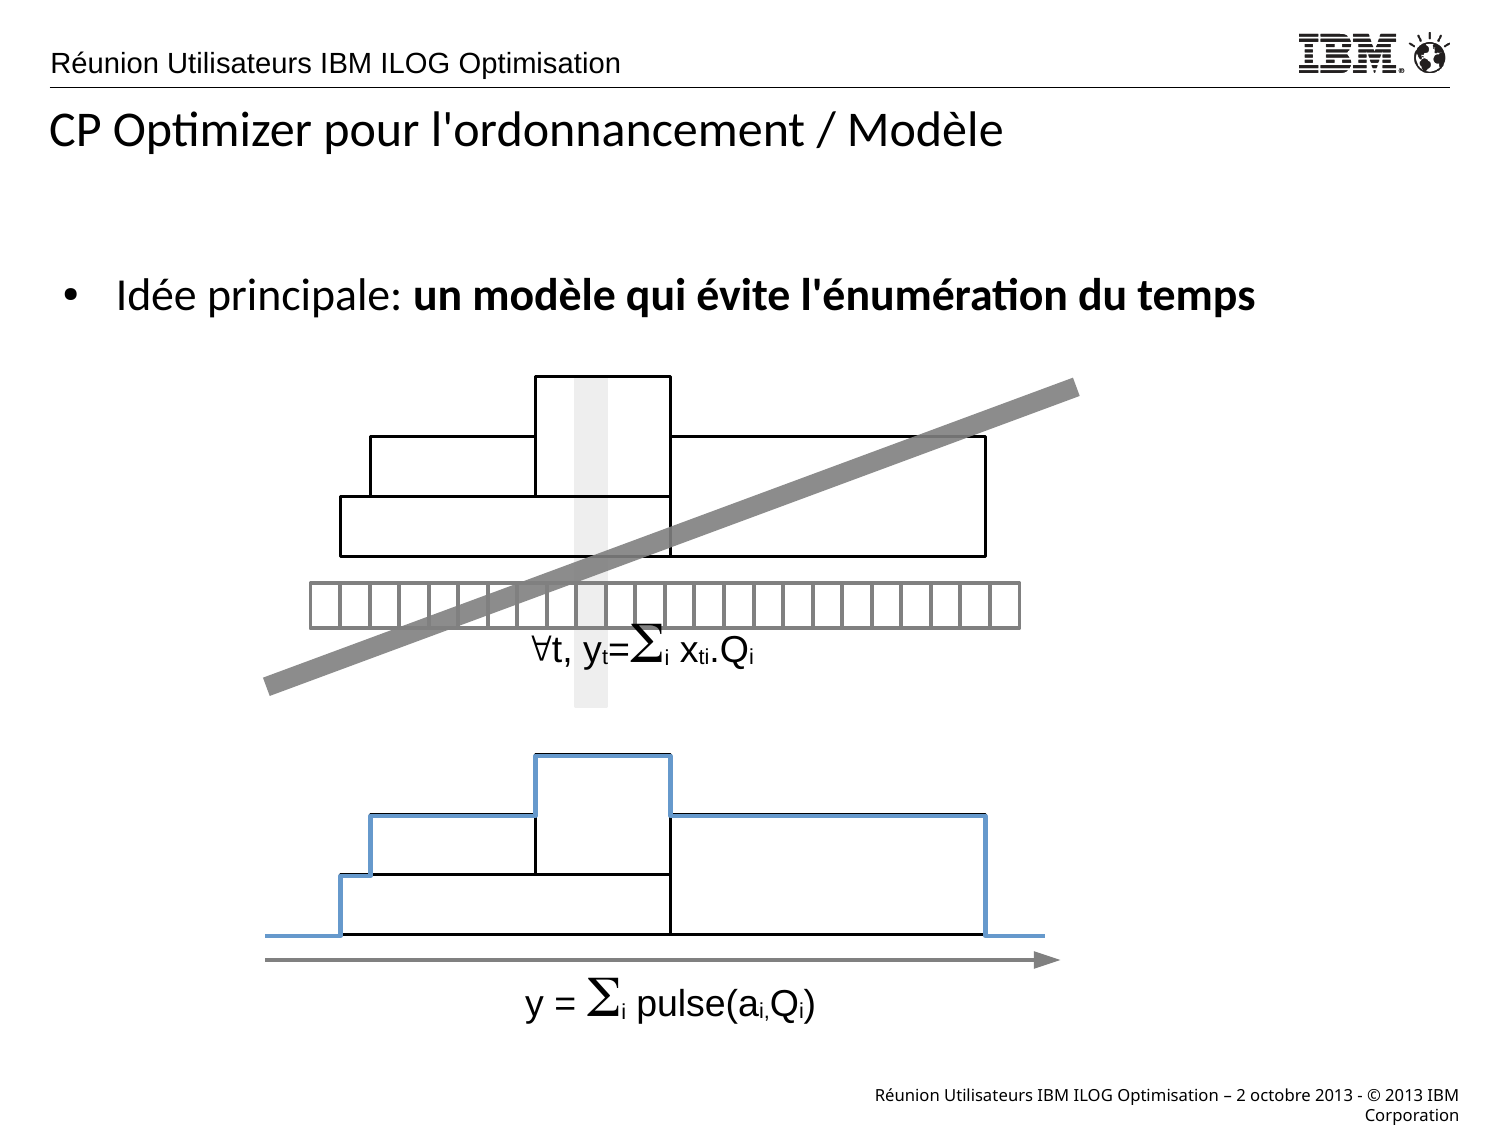

# CP Optimizer pour l'ordonnancement / Modèle
Idée principale: un modèle qui évite l'énumération du temps
t, yt=i xti.Qi
y = i pulse(ai,Qi)